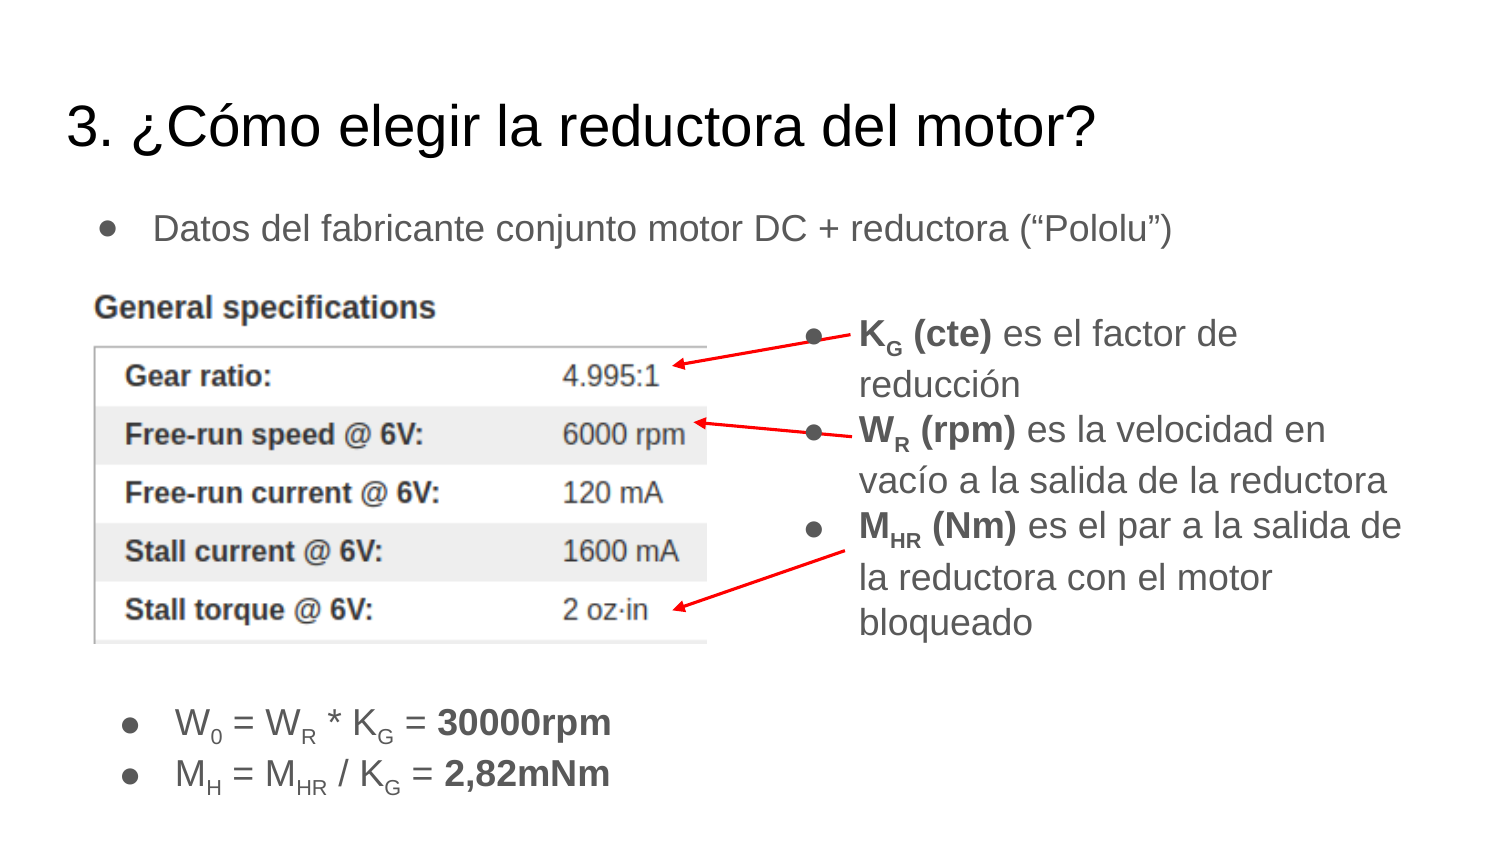

# 3. ¿Cómo elegir la reductora del motor?
Datos del fabricante conjunto motor DC + reductora (“Pololu”)
KG (cte) es el factor de reducción
WR (rpm) es la velocidad en vacío a la salida de la reductora
MHR (Nm) es el par a la salida de la reductora con el motor bloqueado
W0 = WR * KG = 30000rpm
MH = MHR / KG = 2,82mNm